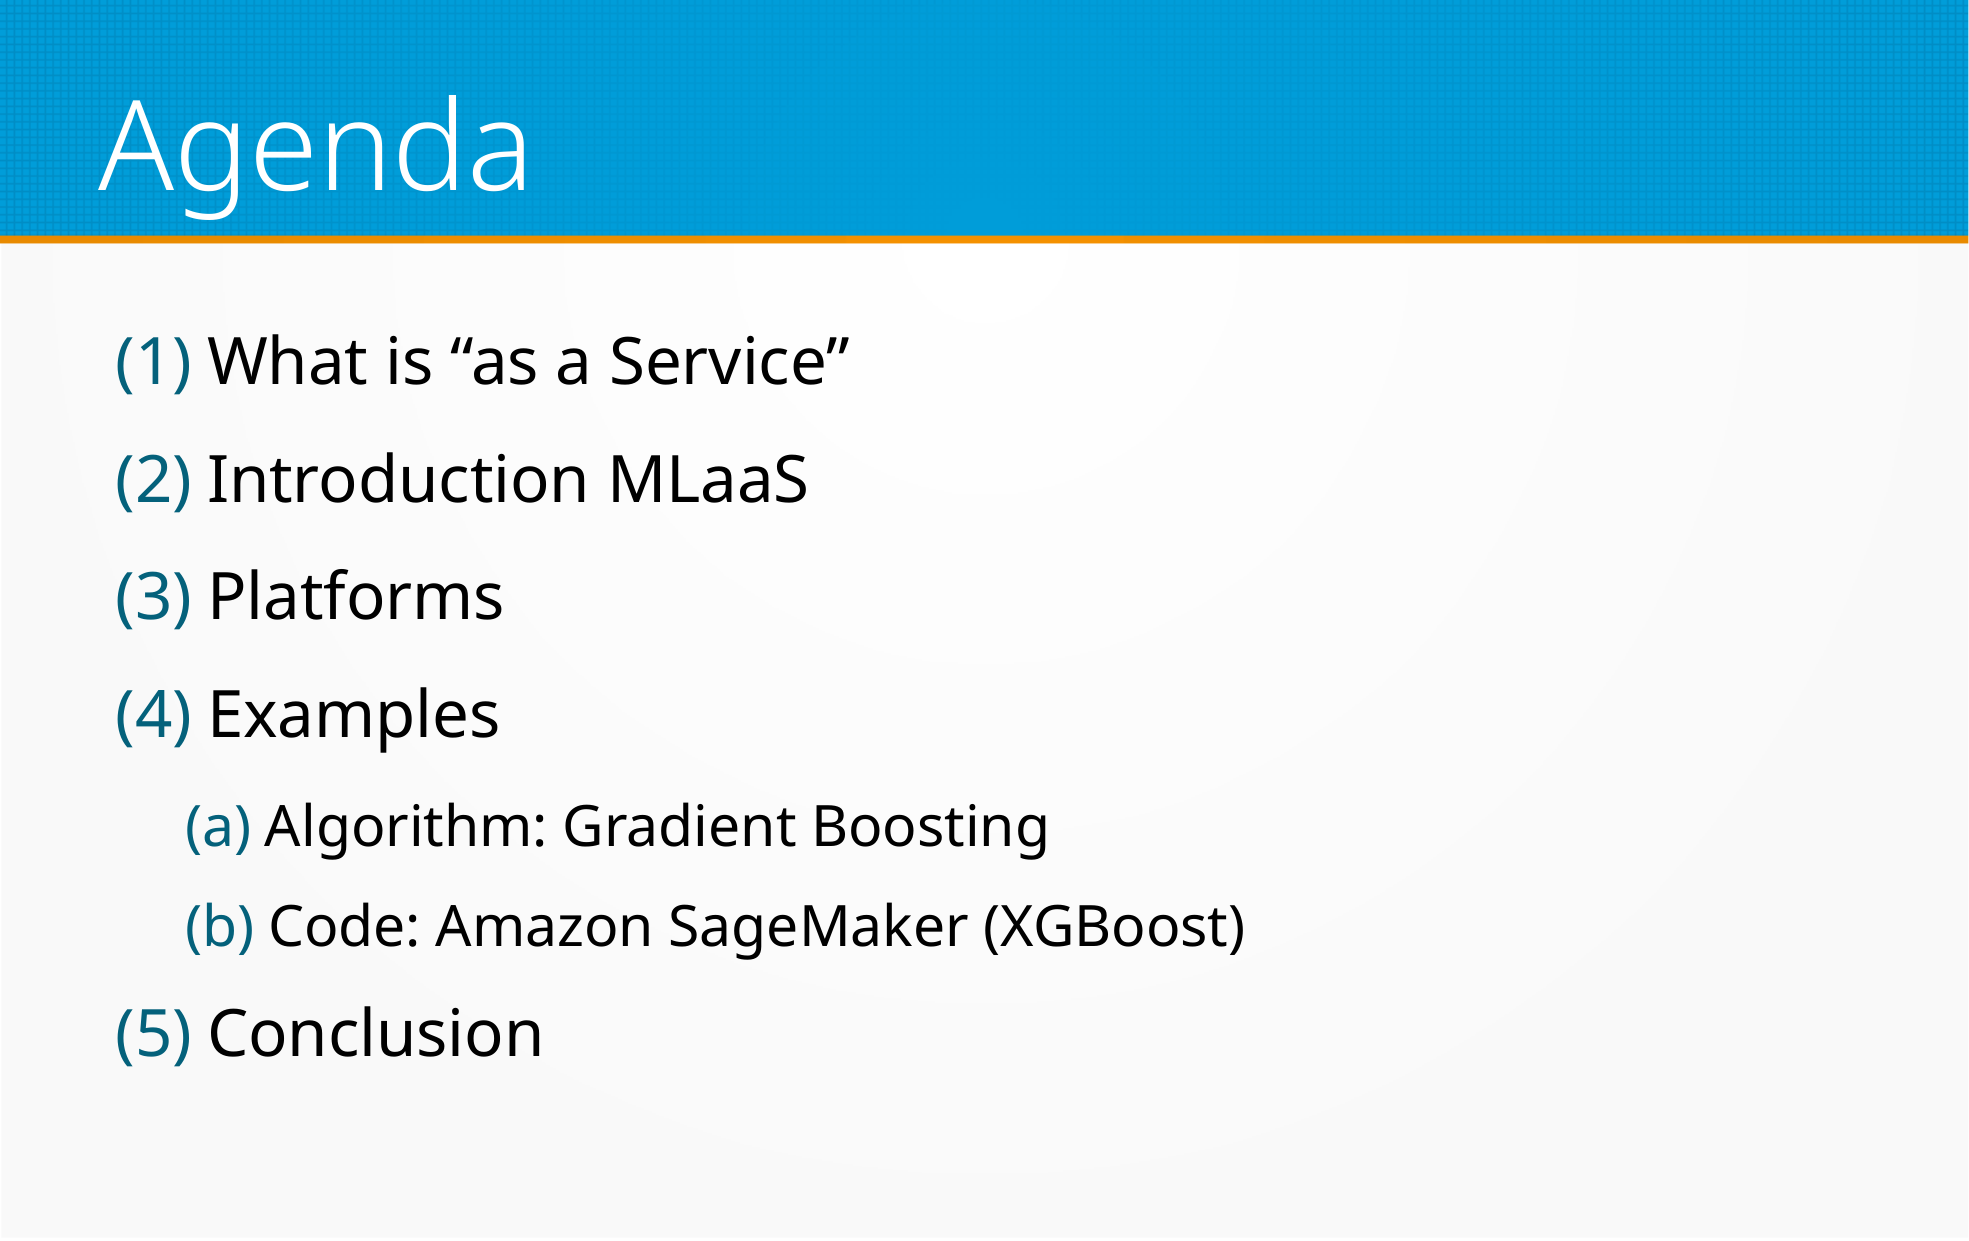

# Agenda
 What is “as a Service”
 Introduction MLaaS
 Platforms
 Examples
 Algorithm: Gradient Boosting
 Code: Amazon SageMaker (XGBoost)
 Conclusion